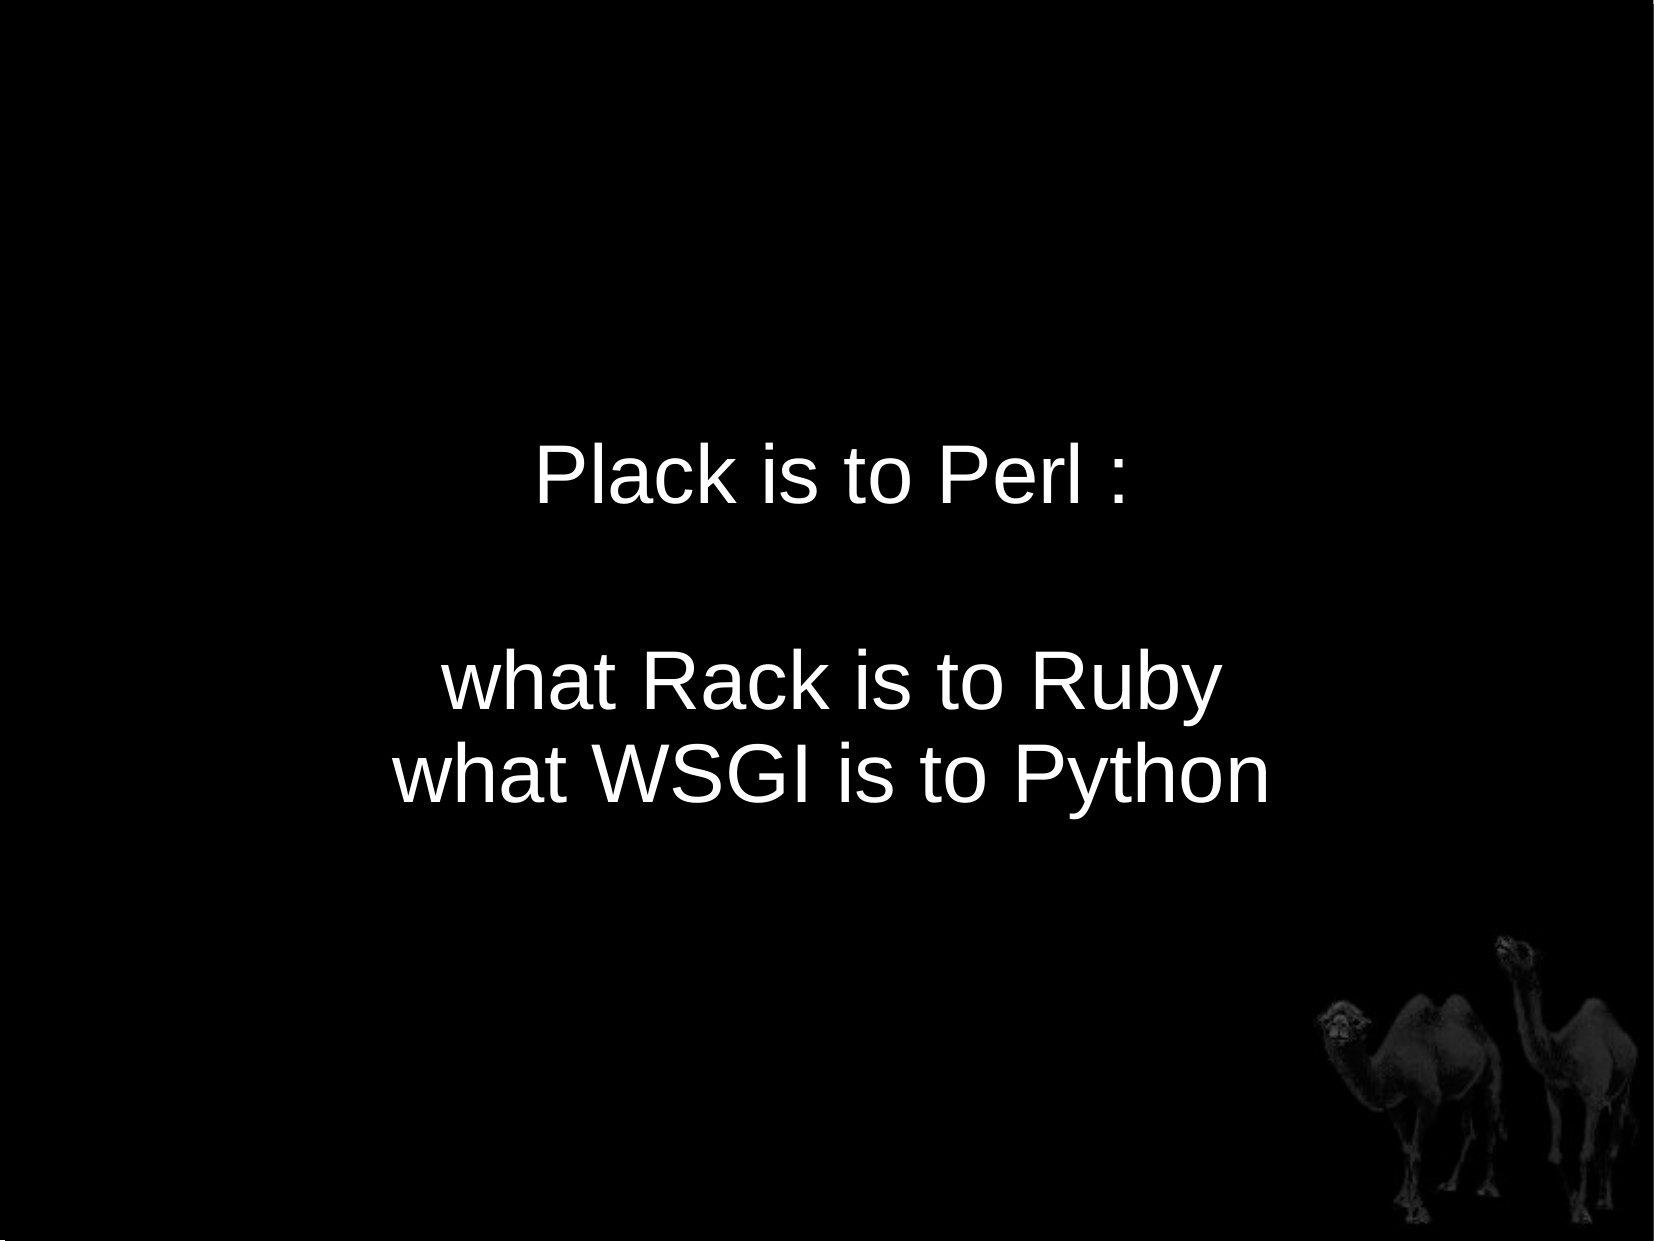

# Plack is to Perl :
what Rack is to Ruby
what WSGI is to Python